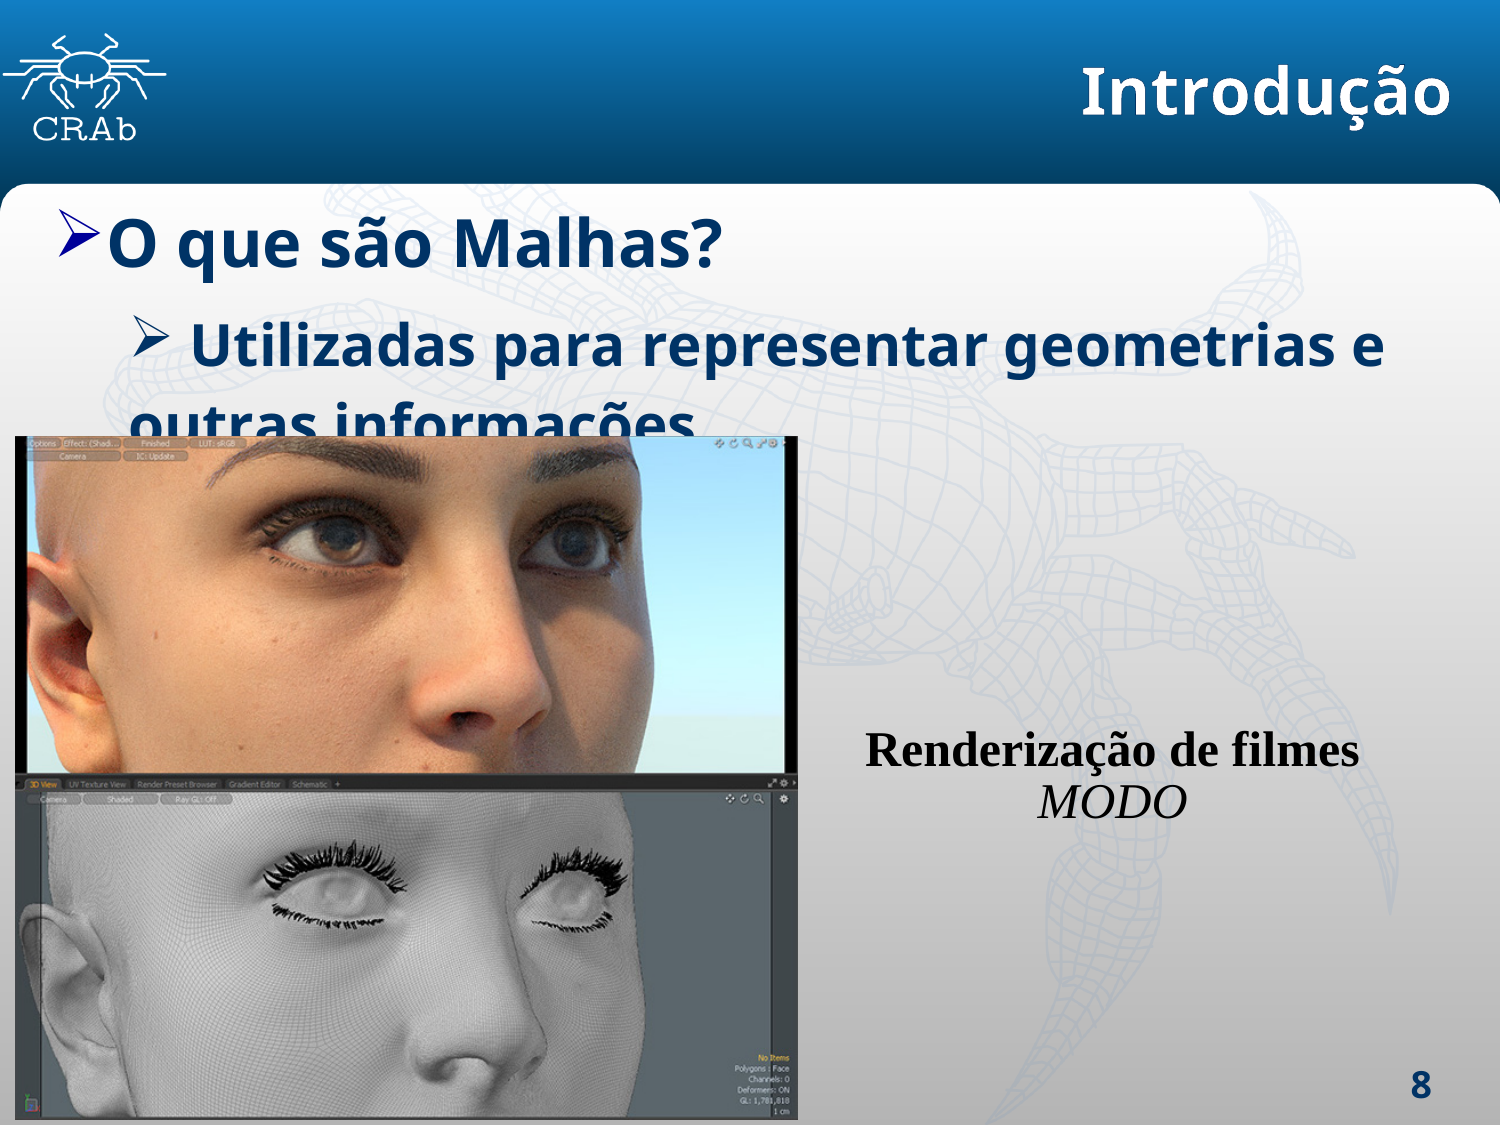

# Introdução
O que são Malhas?
 Utilizadas para representar geometrias e outras informações
Renderização de filmes
MODO